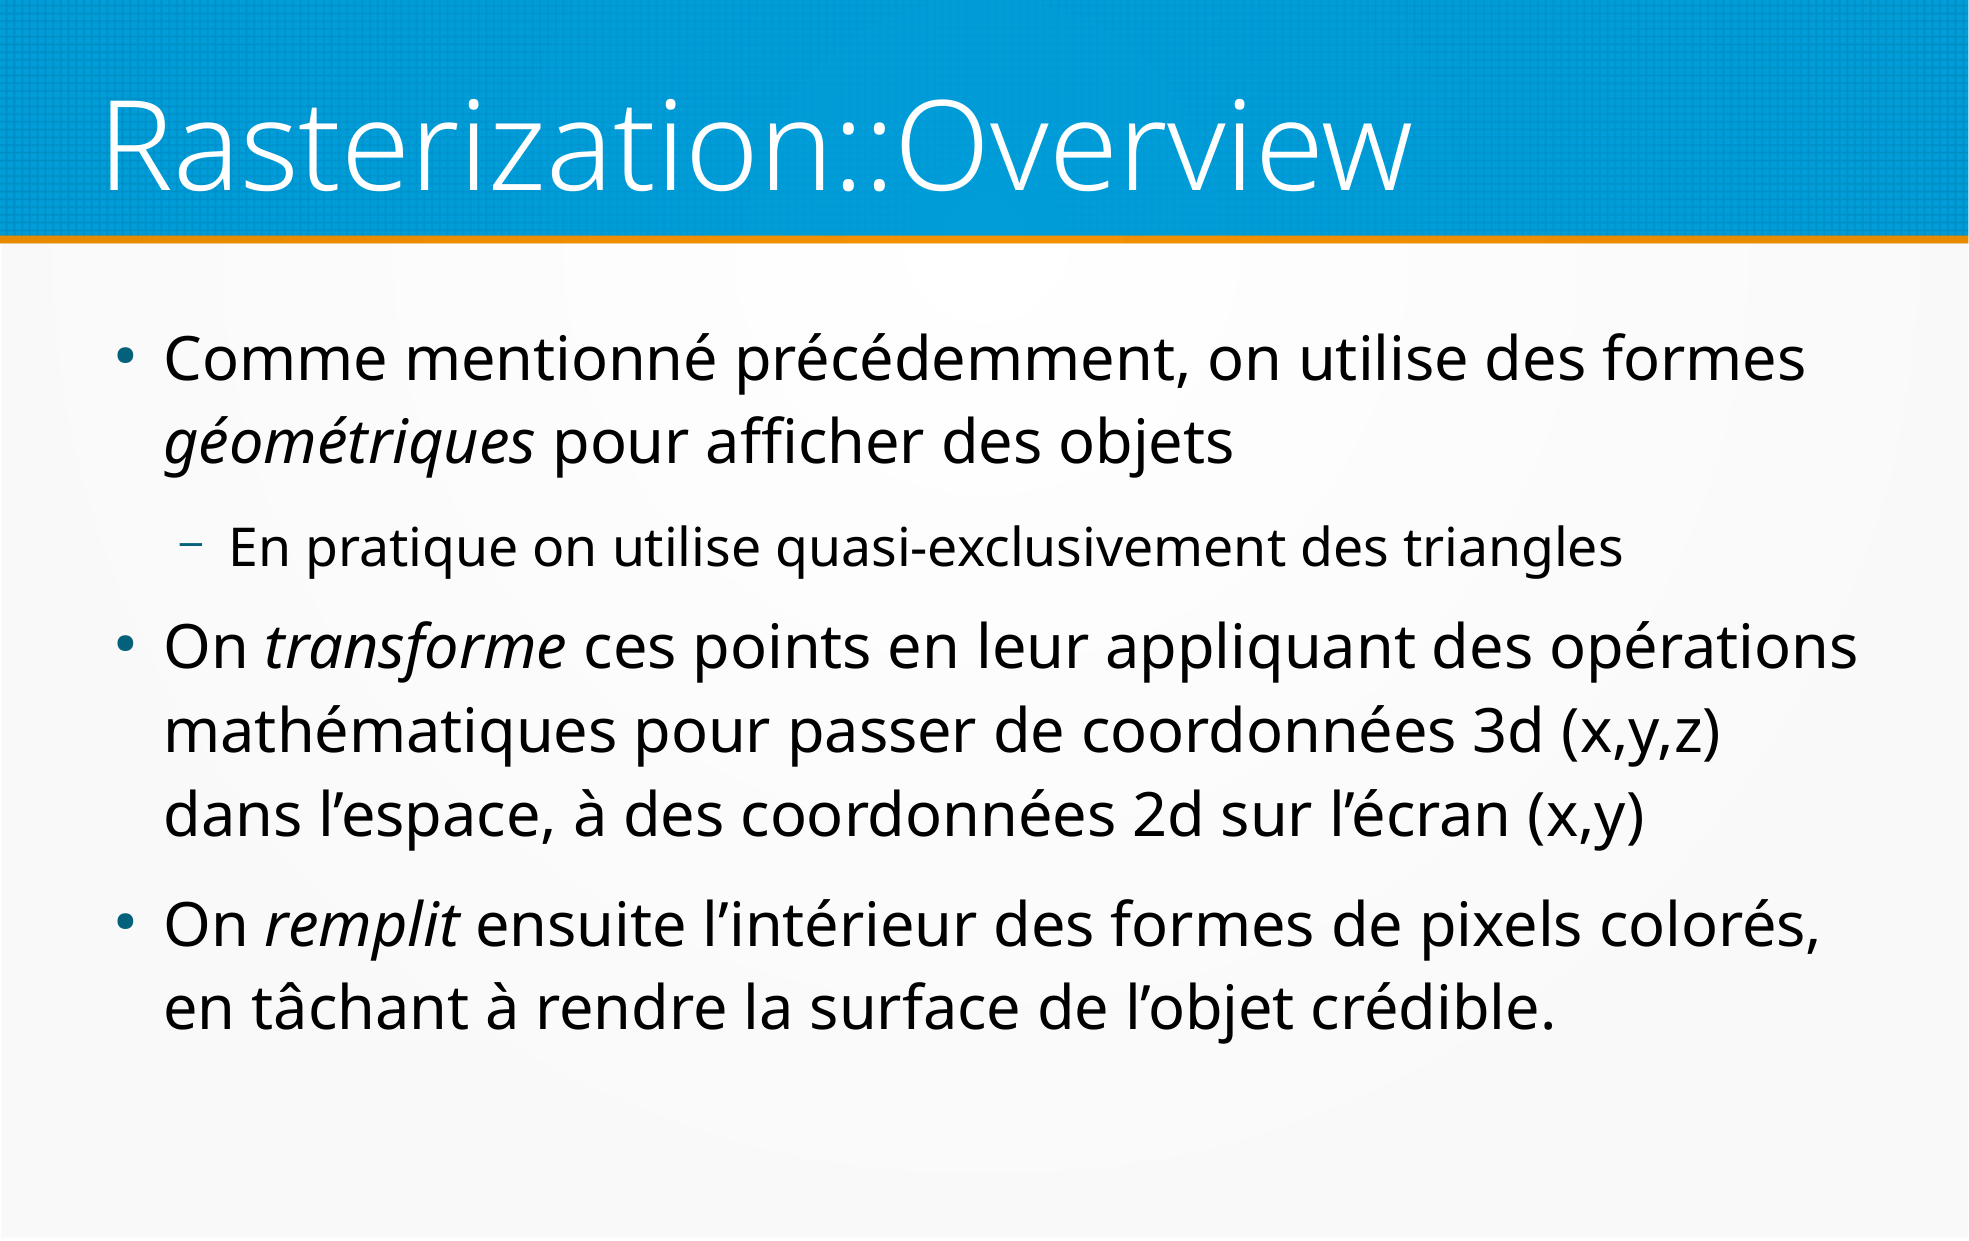

# Rasterization::Overview
Comme mentionné précédemment, on utilise des formes géométriques pour afficher des objets
En pratique on utilise quasi-exclusivement des triangles
On transforme ces points en leur appliquant des opérations mathématiques pour passer de coordonnées 3d (x,y,z) dans l’espace, à des coordonnées 2d sur l’écran (x,y)
On remplit ensuite l’intérieur des formes de pixels colorés, en tâchant à rendre la surface de l’objet crédible.